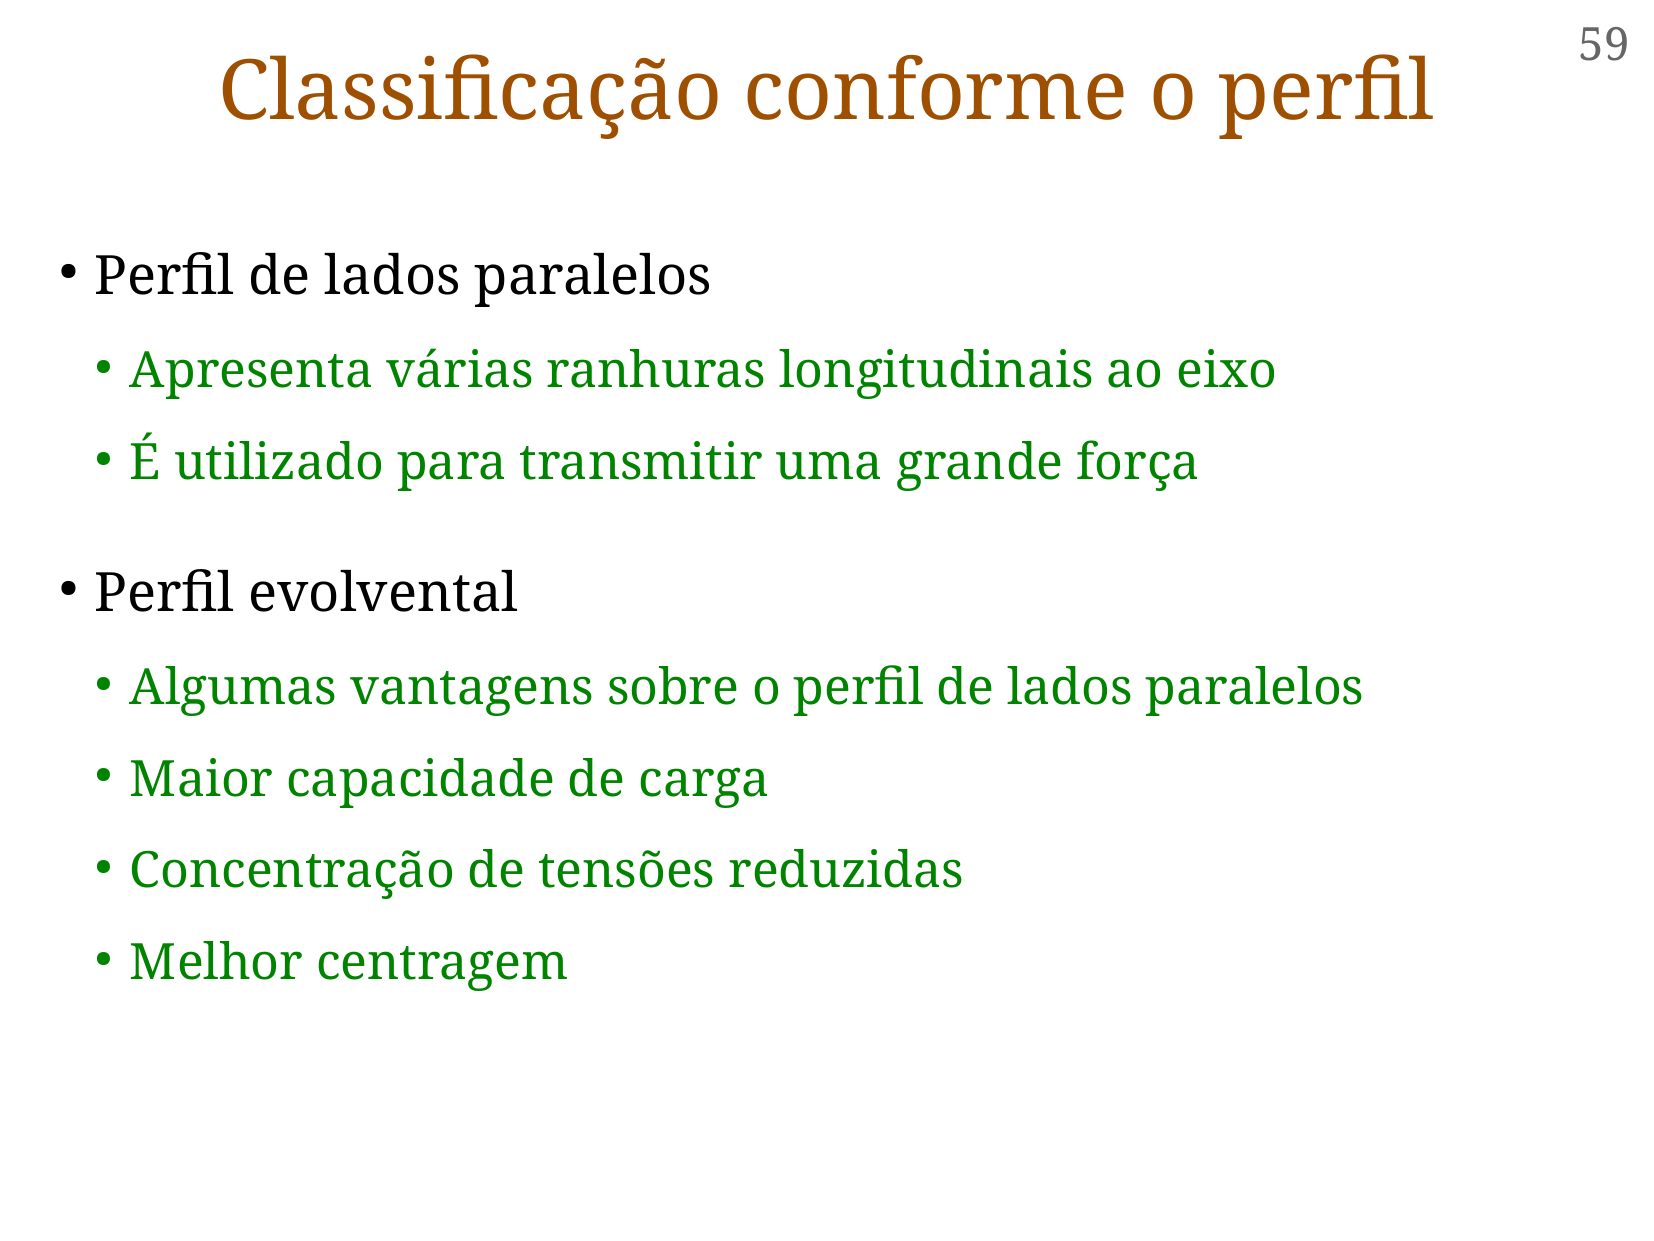

59
# Classificação conforme o perfil
Perfil de lados paralelos
Apresenta várias ranhuras longitudinais ao eixo
É utilizado para transmitir uma grande força
Perfil evolvental
Algumas vantagens sobre o perfil de lados paralelos
Maior capacidade de carga
Concentração de tensões reduzidas
Melhor centragem